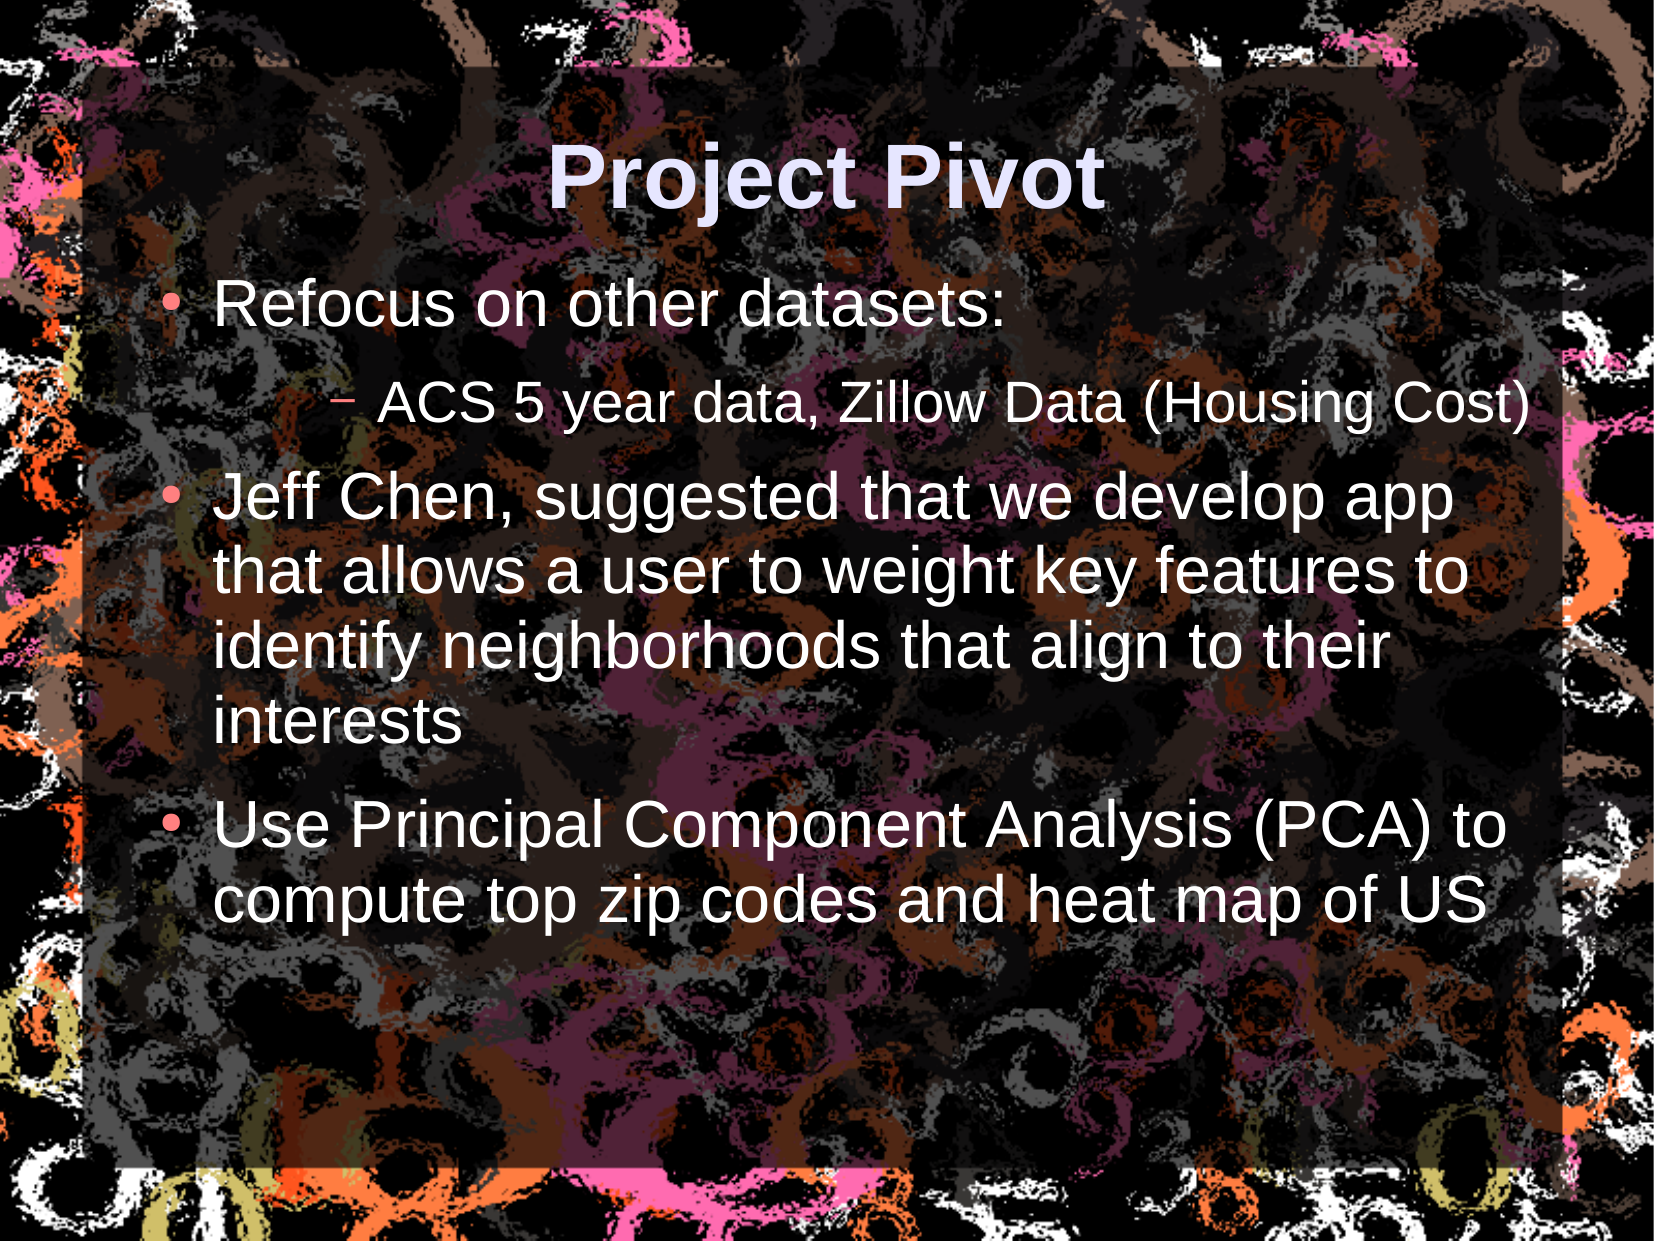

# Project Pivot
Refocus on other datasets:
ACS 5 year data, Zillow Data (Housing Cost)
Jeff Chen, suggested that we develop app that allows a user to weight key features to identify neighborhoods that align to their interests
Use Principal Component Analysis (PCA) to compute top zip codes and heat map of US